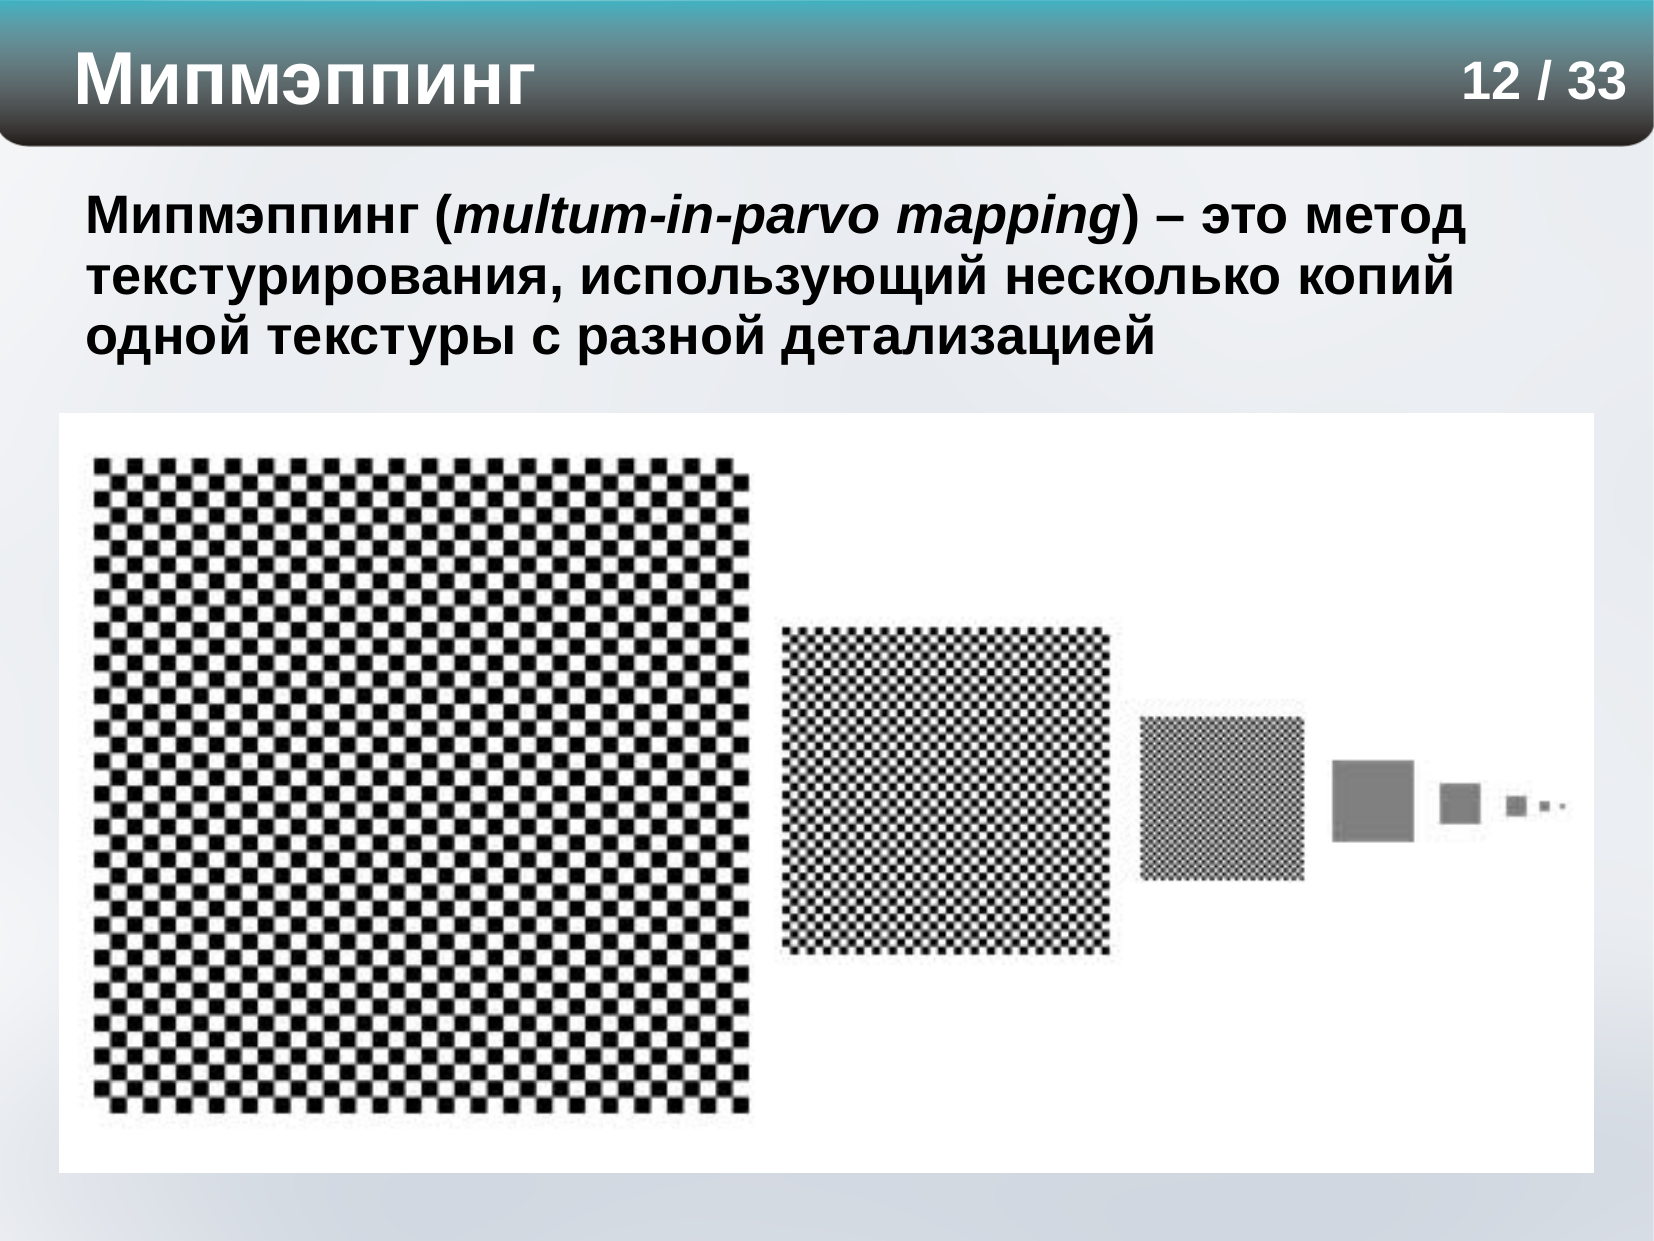

Мипмэппинг
Мипмэппинг (multum-in-parvo mapping) – это метод текстурирования, использующий несколько копий одной текстуры с разной детализацией